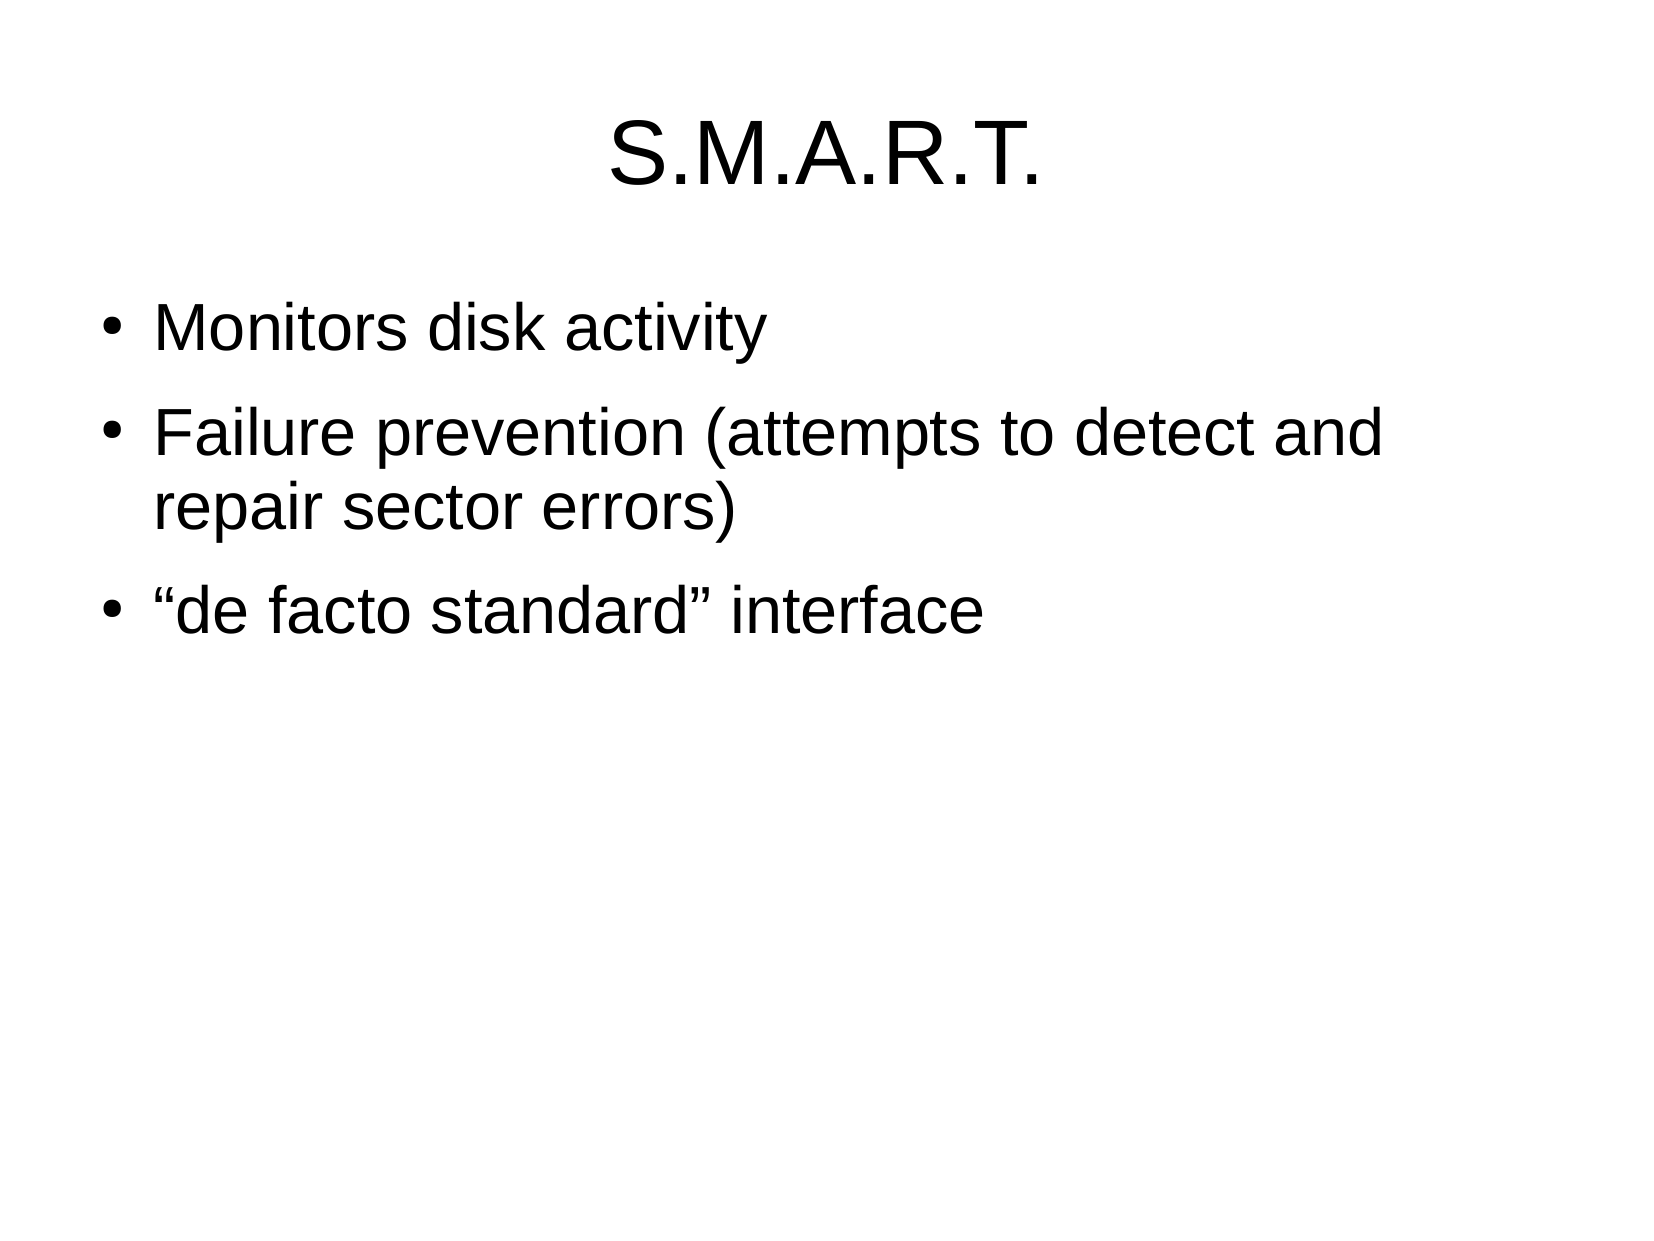

# S.M.A.R.T.
Monitors disk activity
Failure prevention (attempts to detect and repair sector errors)
“de facto standard” interface